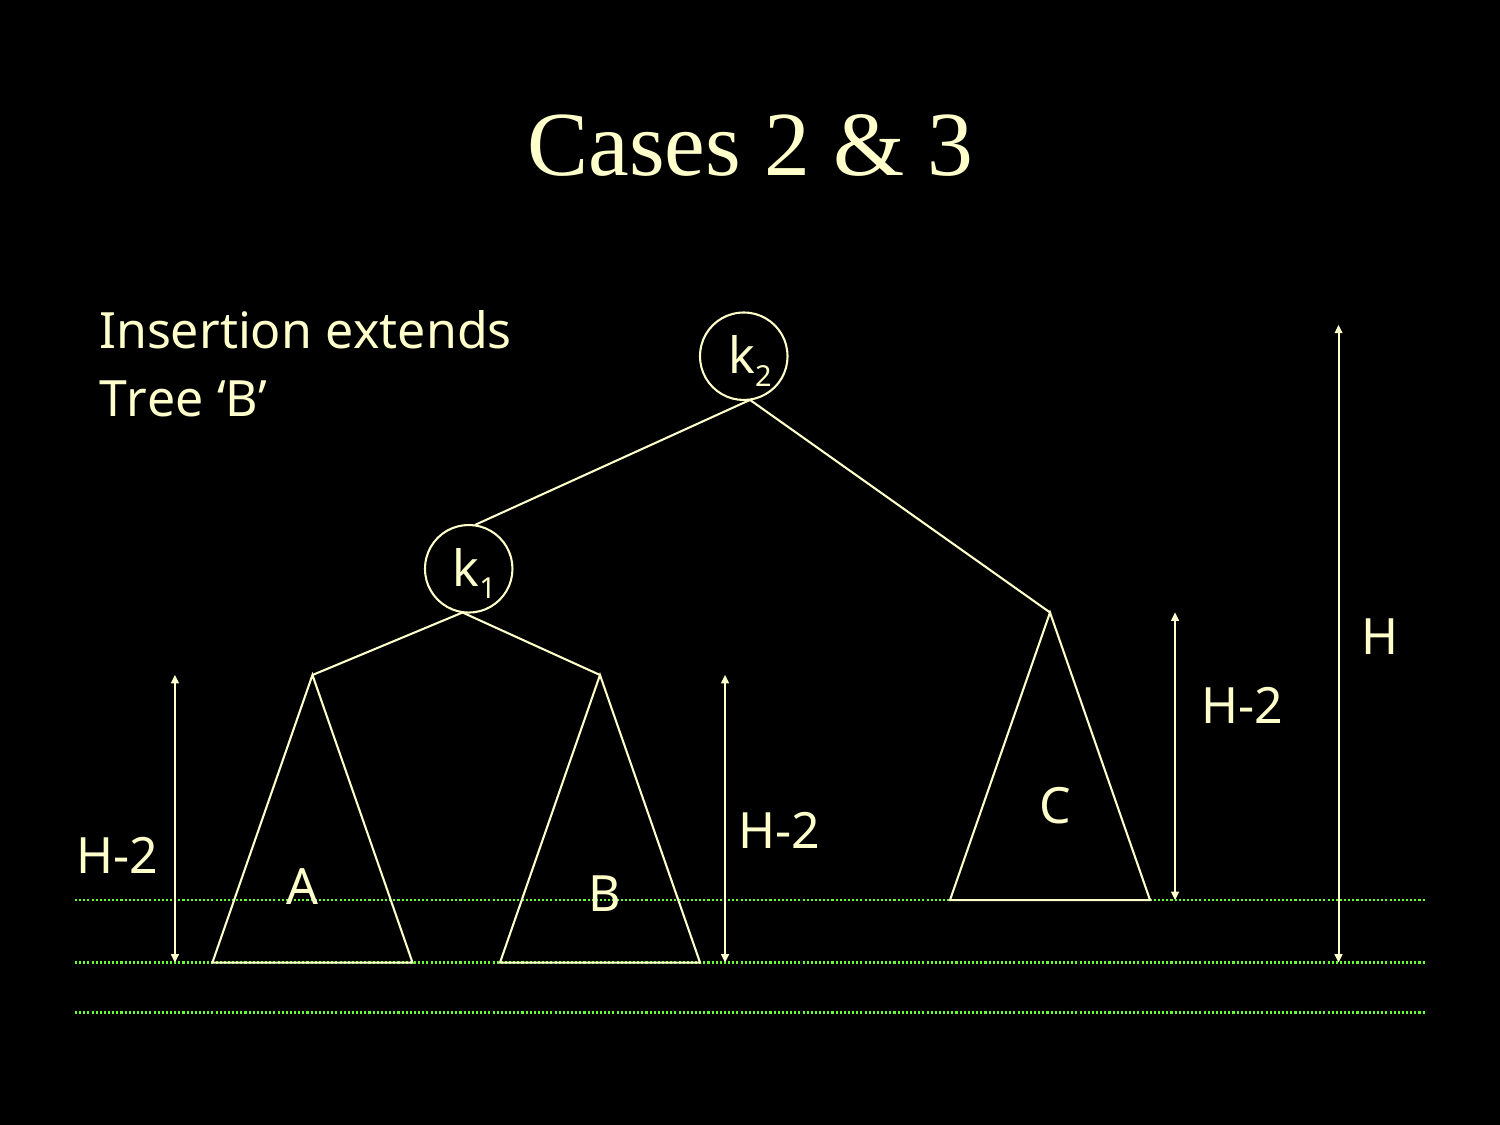

# Cases 2 & 3
Insertion extends
Tree ‘B’
k2
k1
H
H-2
C
H-2
H-2
A
B